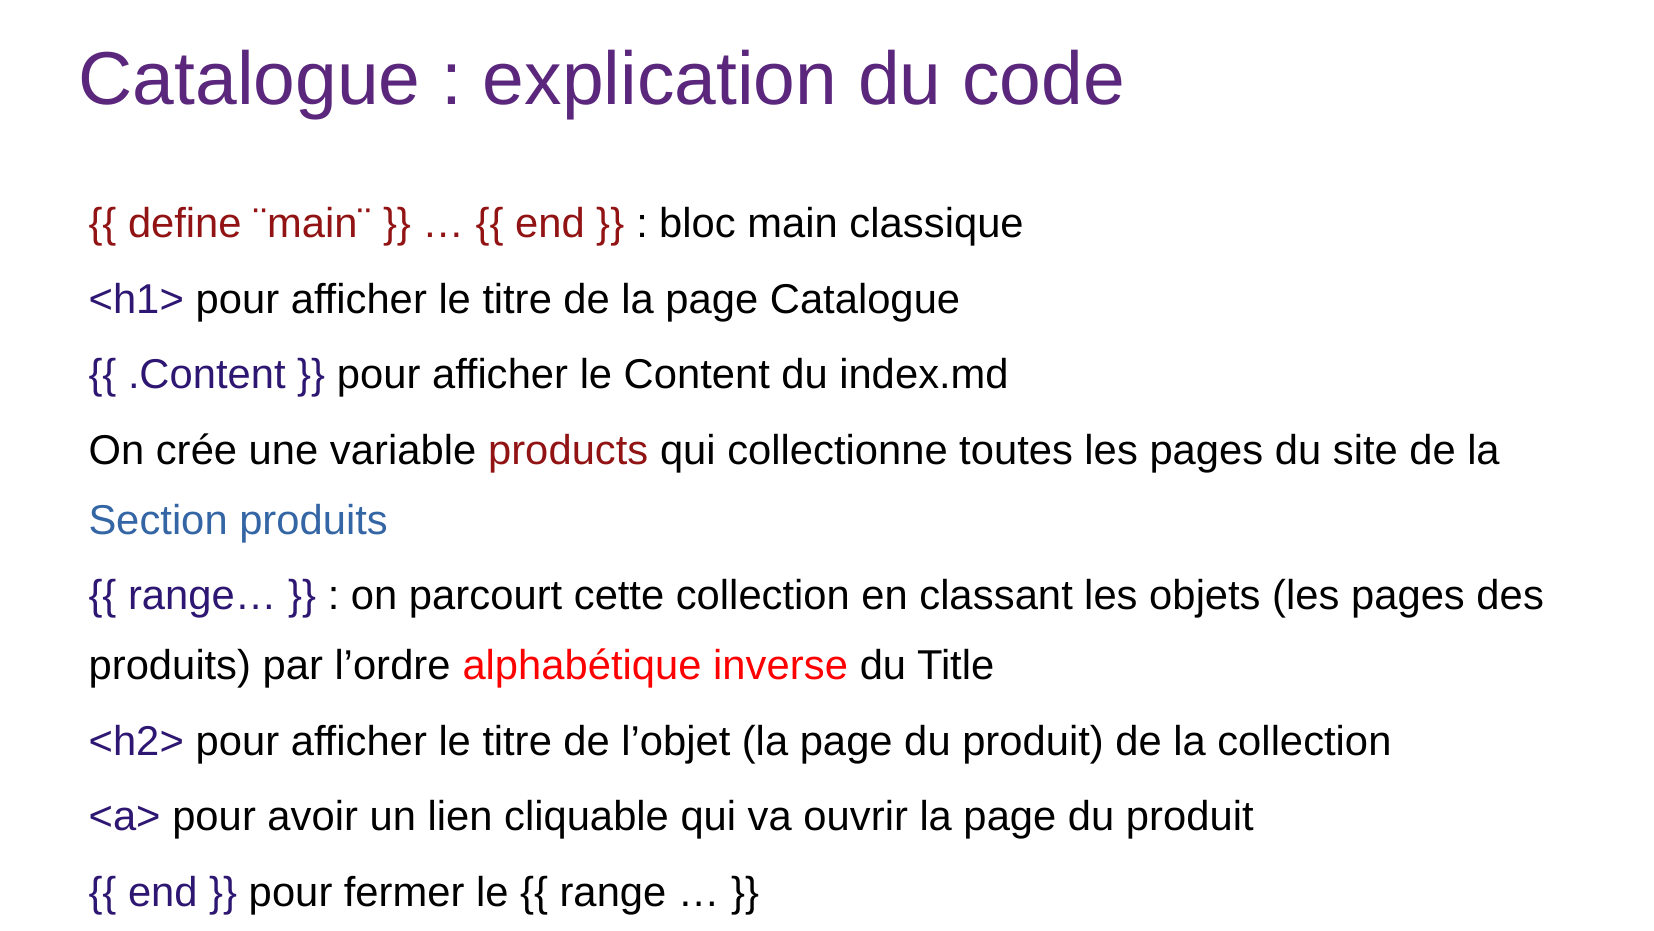

# Catalogue : explication du code
{{ define ¨main¨ }} … {{ end }} : bloc main classique
<h1> pour afficher le titre de la page Catalogue
{{ .Content }} pour afficher le Content du index.md
On crée une variable products qui collectionne toutes les pages du site de la Section produits
{{ range… }} : on parcourt cette collection en classant les objets (les pages des produits) par l’ordre alphabétique inverse du Title
<h2> pour afficher le titre de l’objet (la page du produit) de la collection
<a> pour avoir un lien cliquable qui va ouvrir la page du produit
{{ end }} pour fermer le {{ range … }}